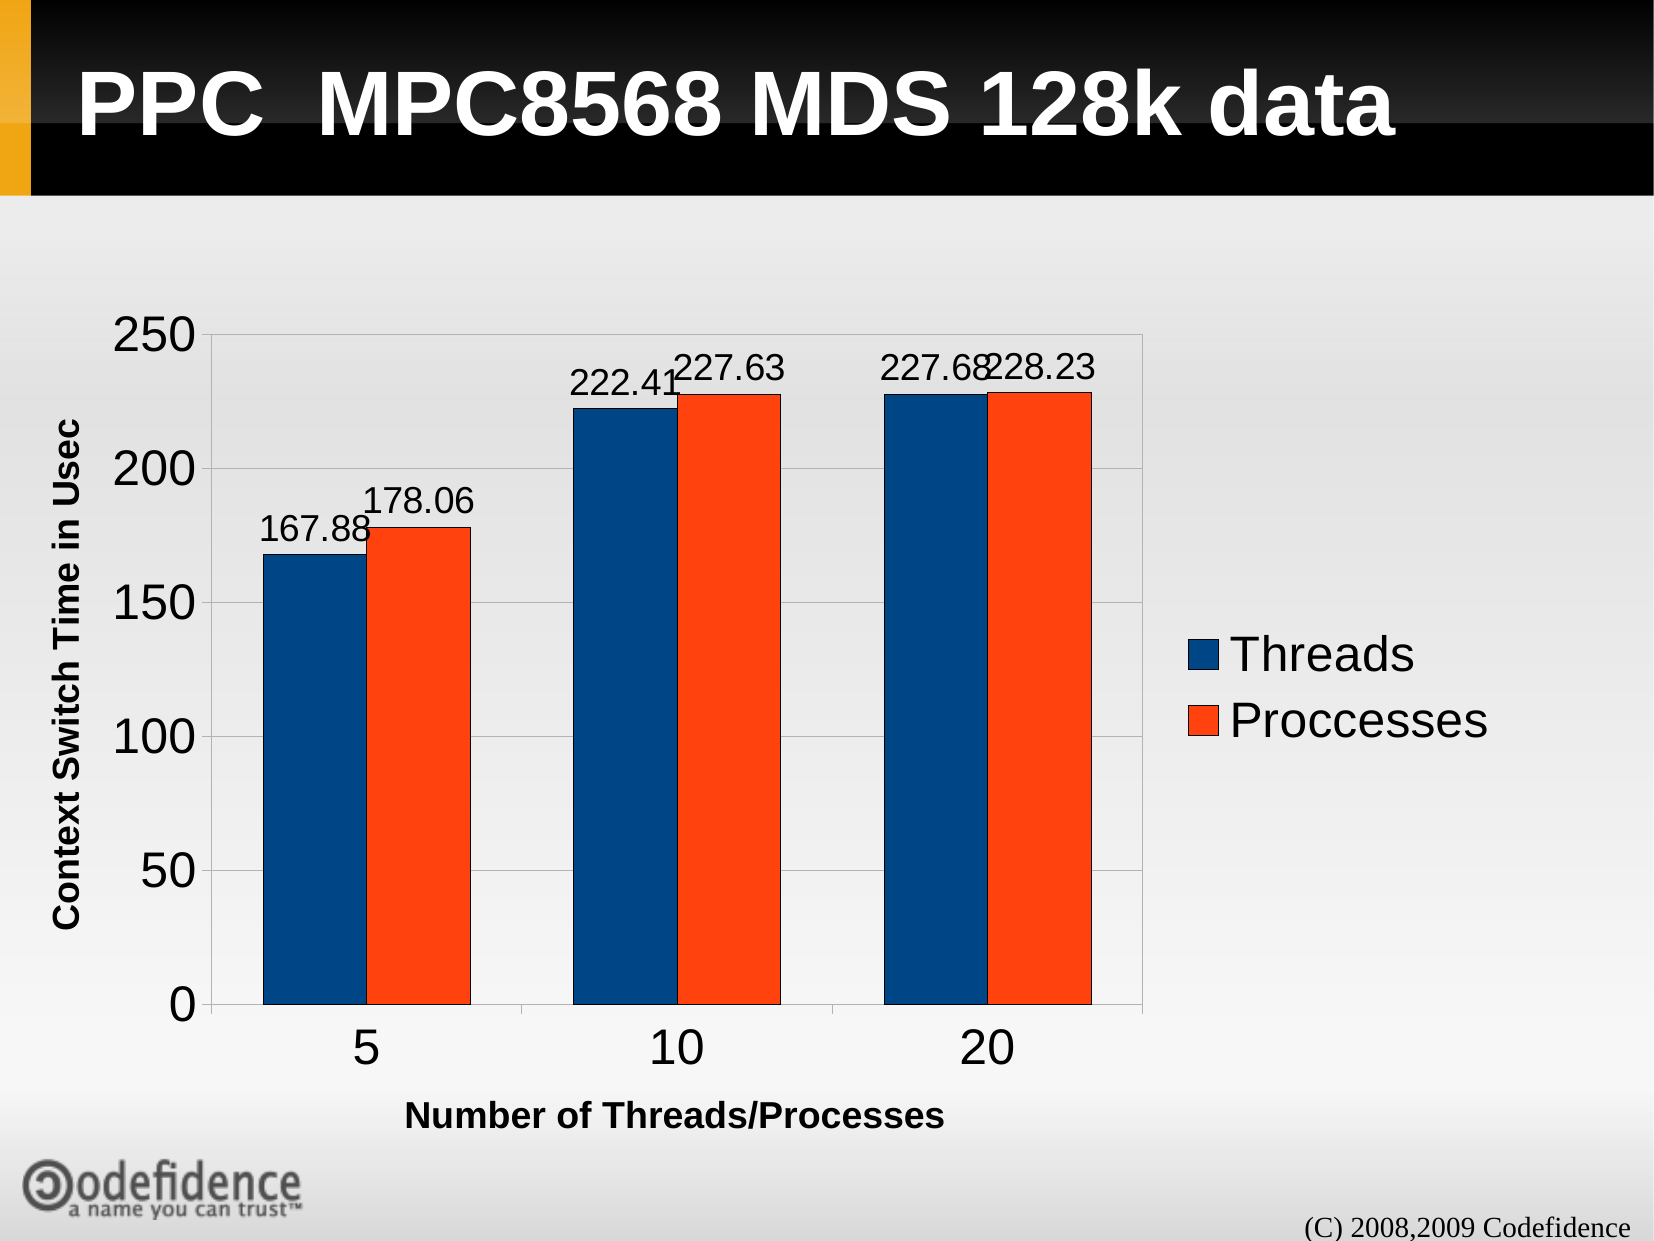

# PPC MPC8568 MDS 128k data
### Chart
| Category | Threads | Proccesses |
|---|---|---|
| 5 | 167.88 | 178.06 |
| 10 | 222.41 | 227.63 |
| 20 | 227.68 | 228.23 |Context Switch Time in Usec
Number of Threads/Processes